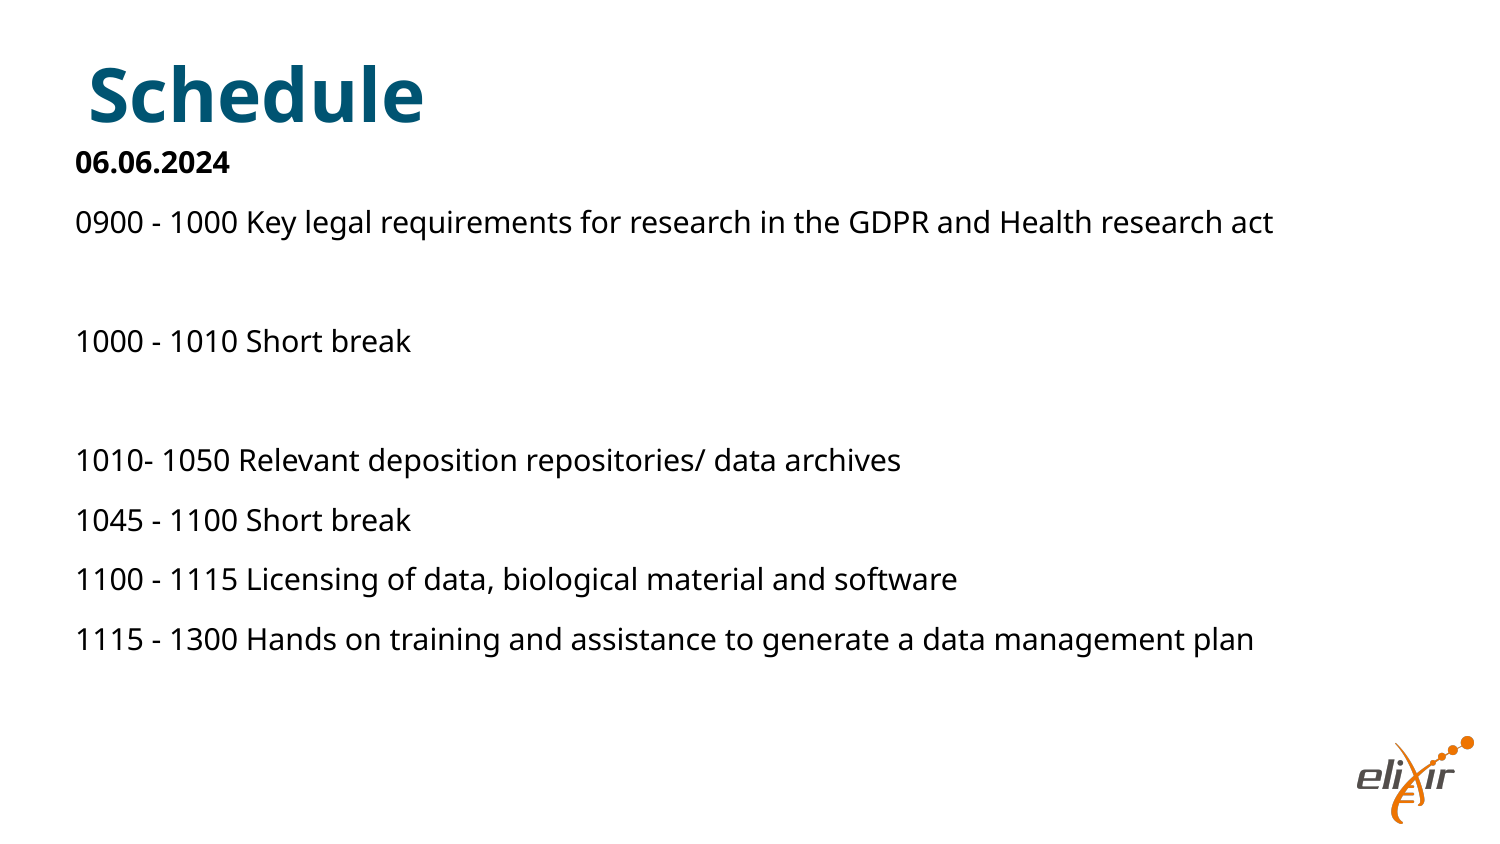

Schedule
06.06.2024
0900 - 1000 Key legal requirements for research in the GDPR and Health research act
1000 - 1010 Short break
1010- 1050 Relevant deposition repositories/ data archives
1045 - 1100 Short break
1100 - 1115 Licensing of data, biological material and software
1115 - 1300 Hands on training and assistance to generate a data management plan